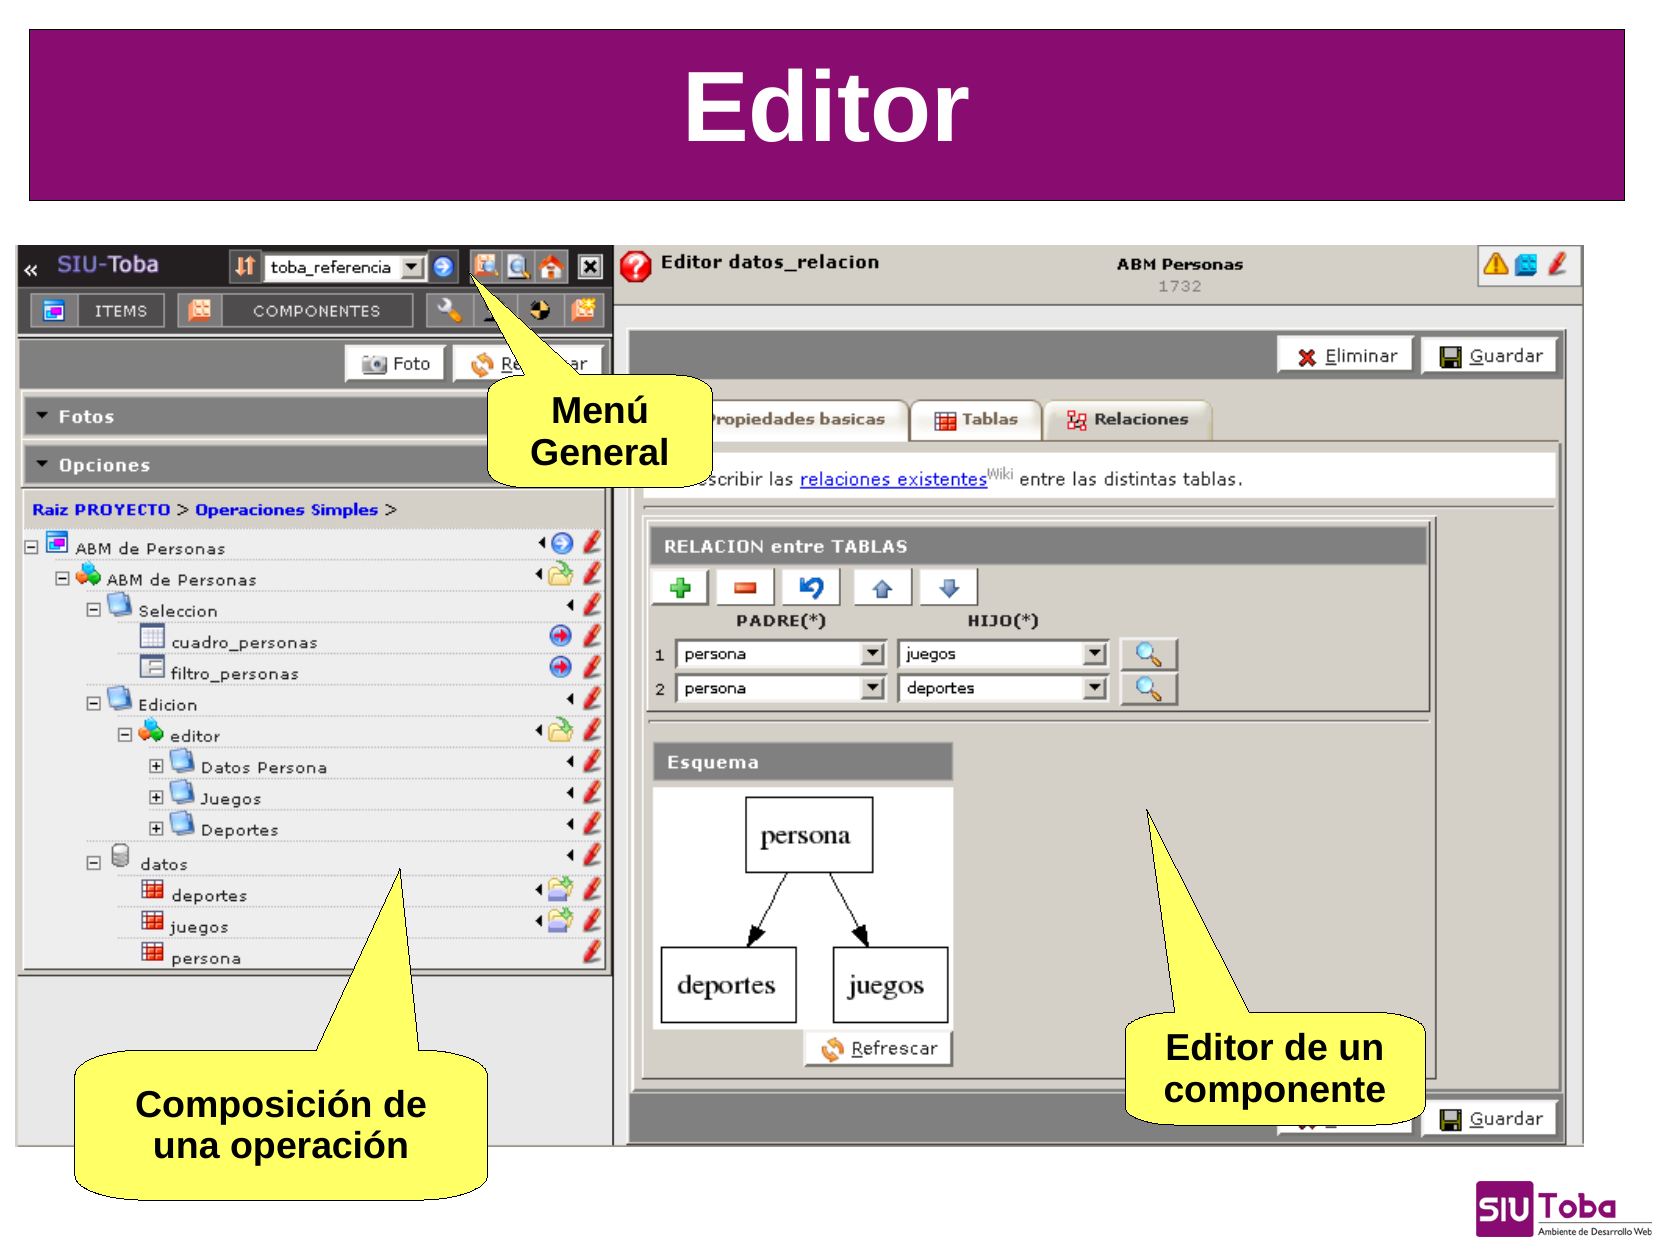

# Editor
Menú General
Editor de un componente
Composición de una operación
18